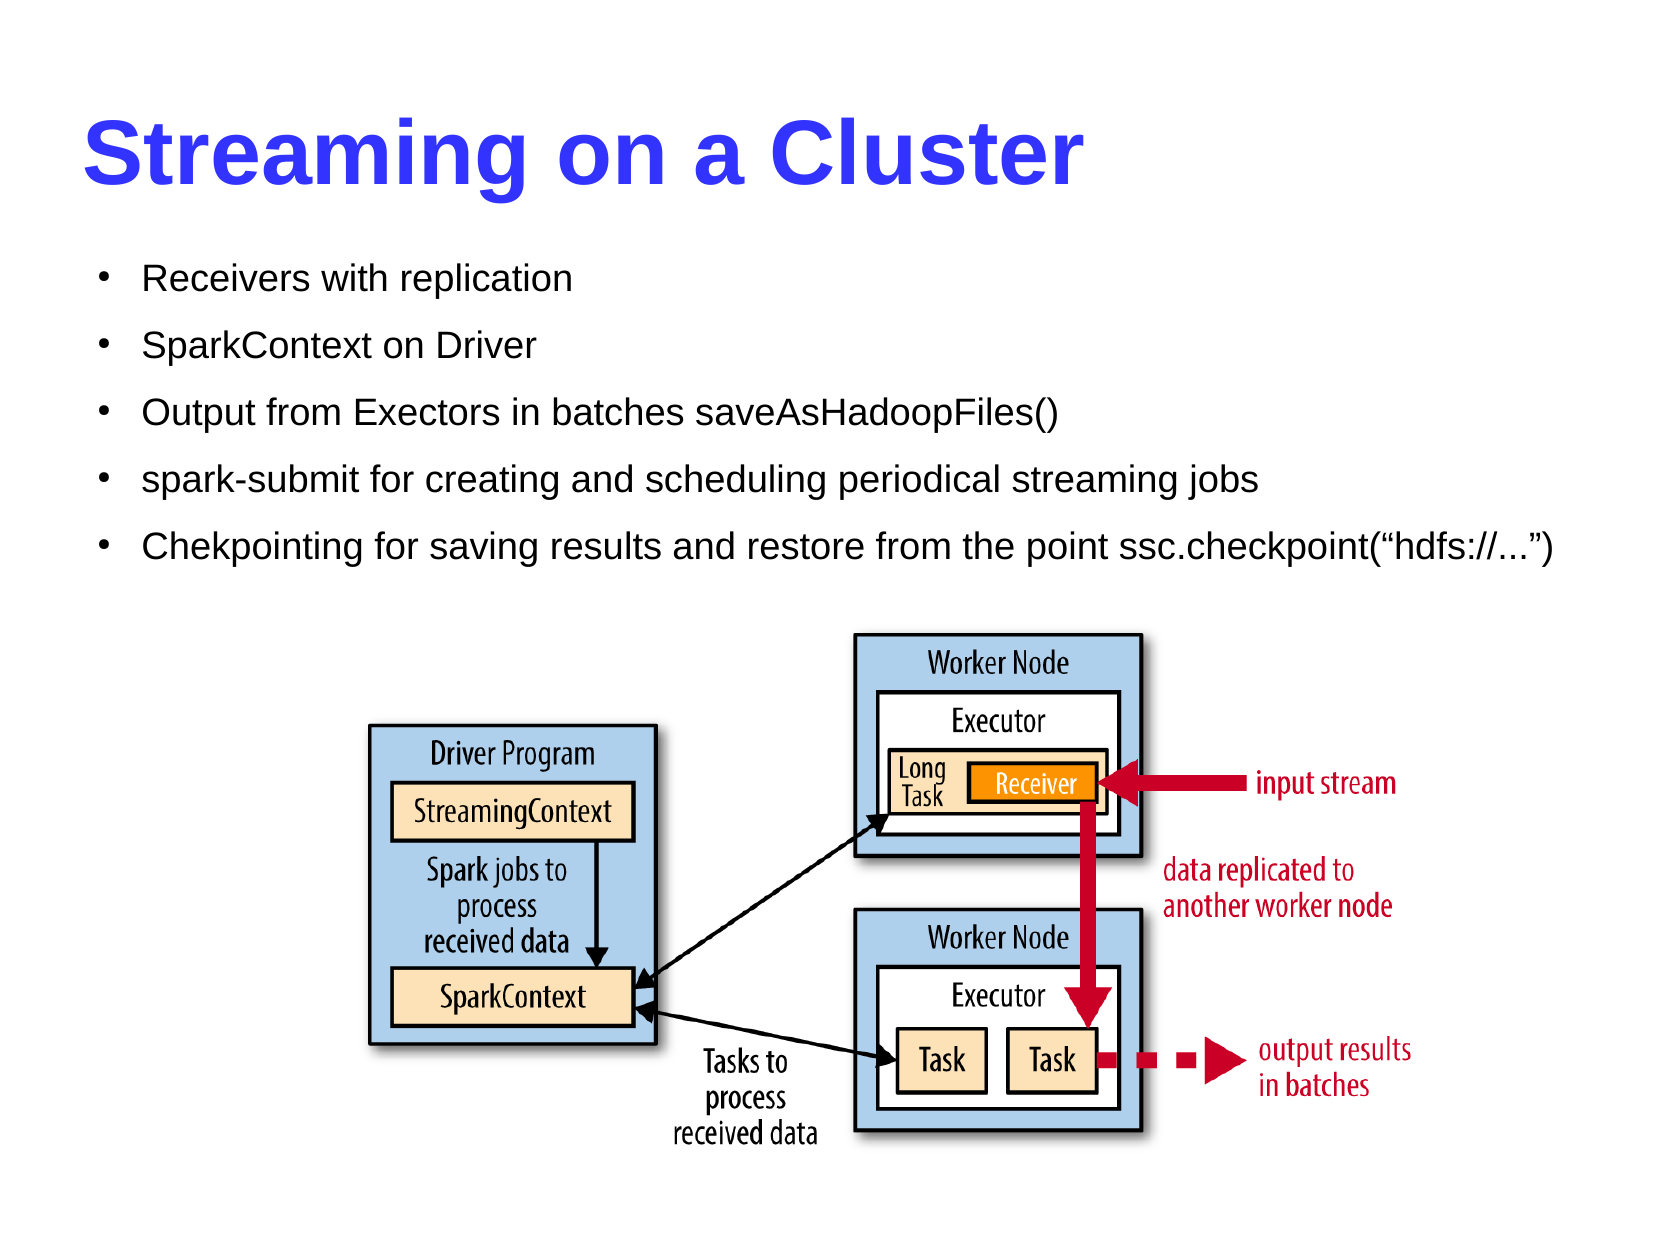

# Streaming on a Cluster
Receivers with replication
SparkContext on Driver
Output from Exectors in batches saveAsHadoopFiles()
spark-submit for creating and scheduling periodical streaming jobs
Chekpointing for saving results and restore from the point ssc.checkpoint(“hdfs://...”)